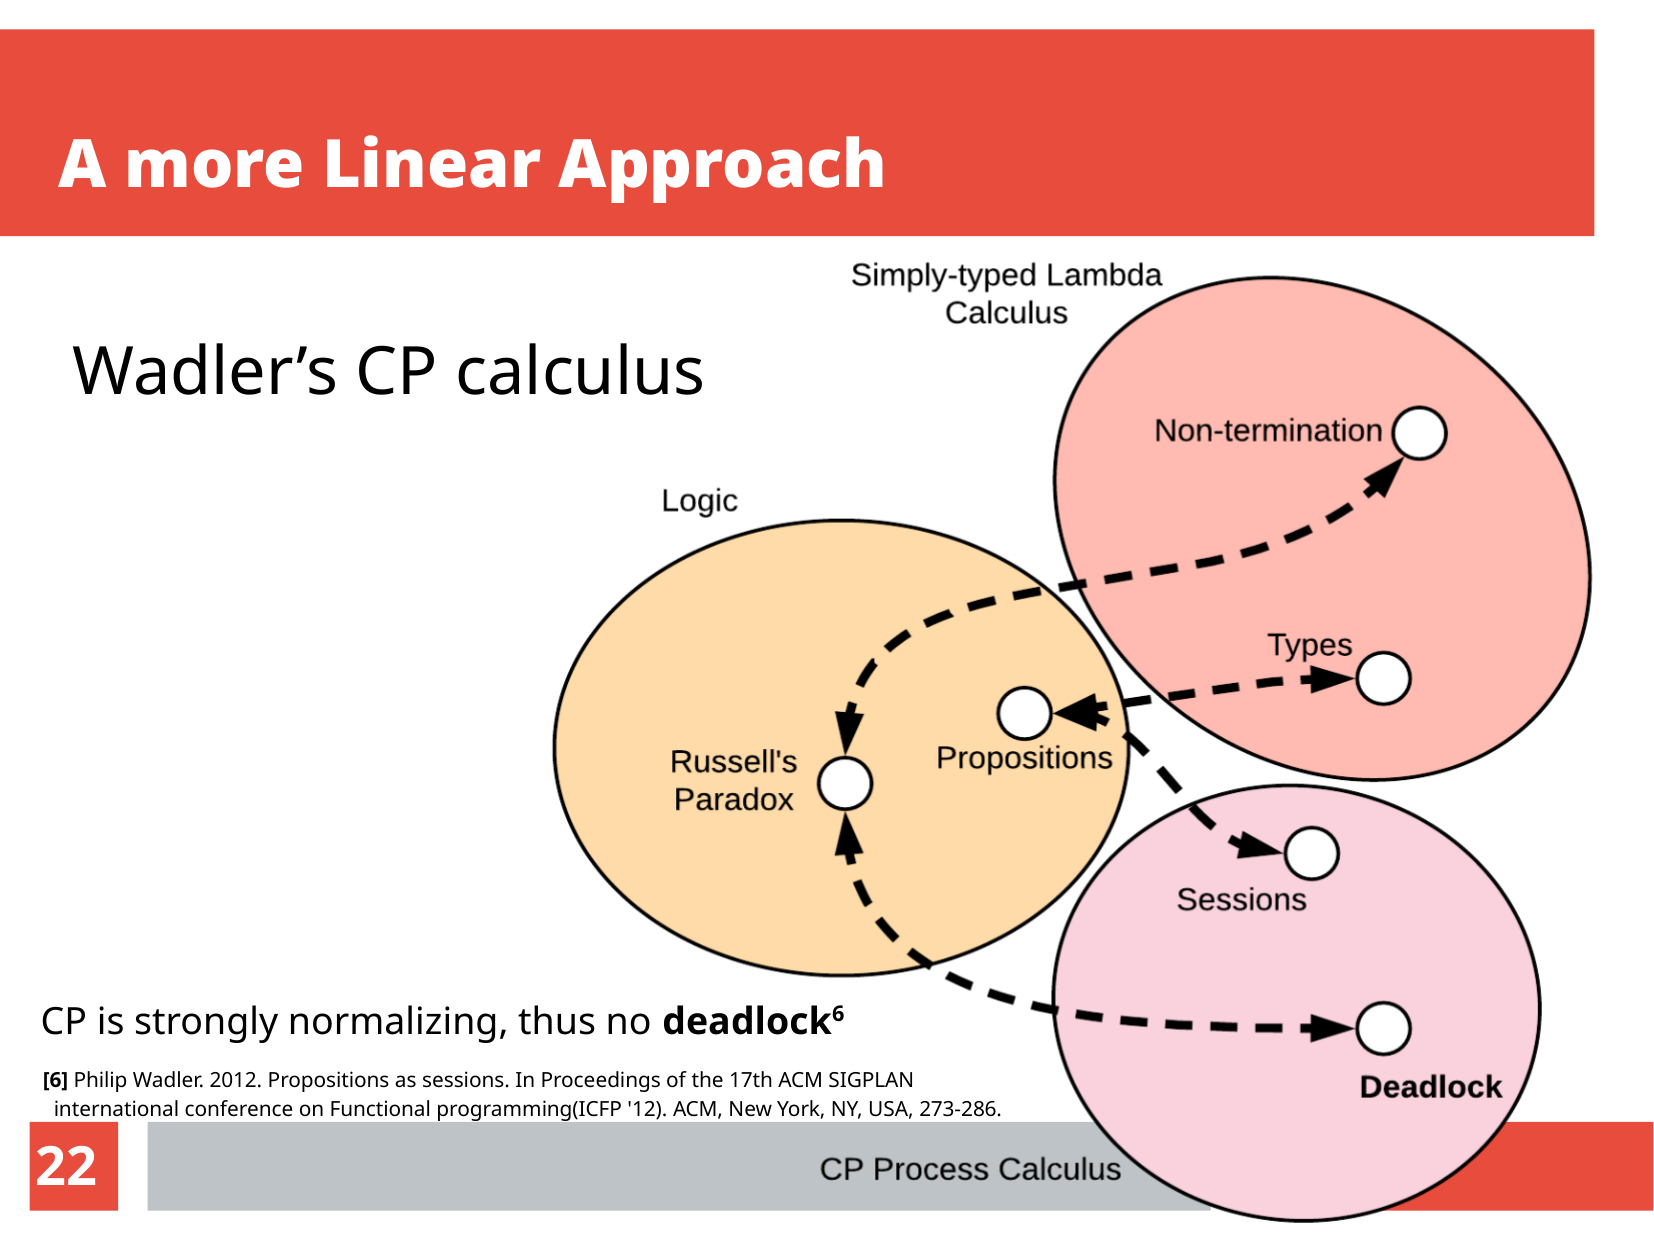

# A more Linear Approach
Wadler’s CP calculus
CP is strongly normalizing, thus no deadlock6
[6] Philip Wadler. 2012. Propositions as sessions. In Proceedings of the 17th ACM SIGPLAN
 international conference on Functional programming(ICFP '12). ACM, New York, NY, USA, 273-286.
22
69